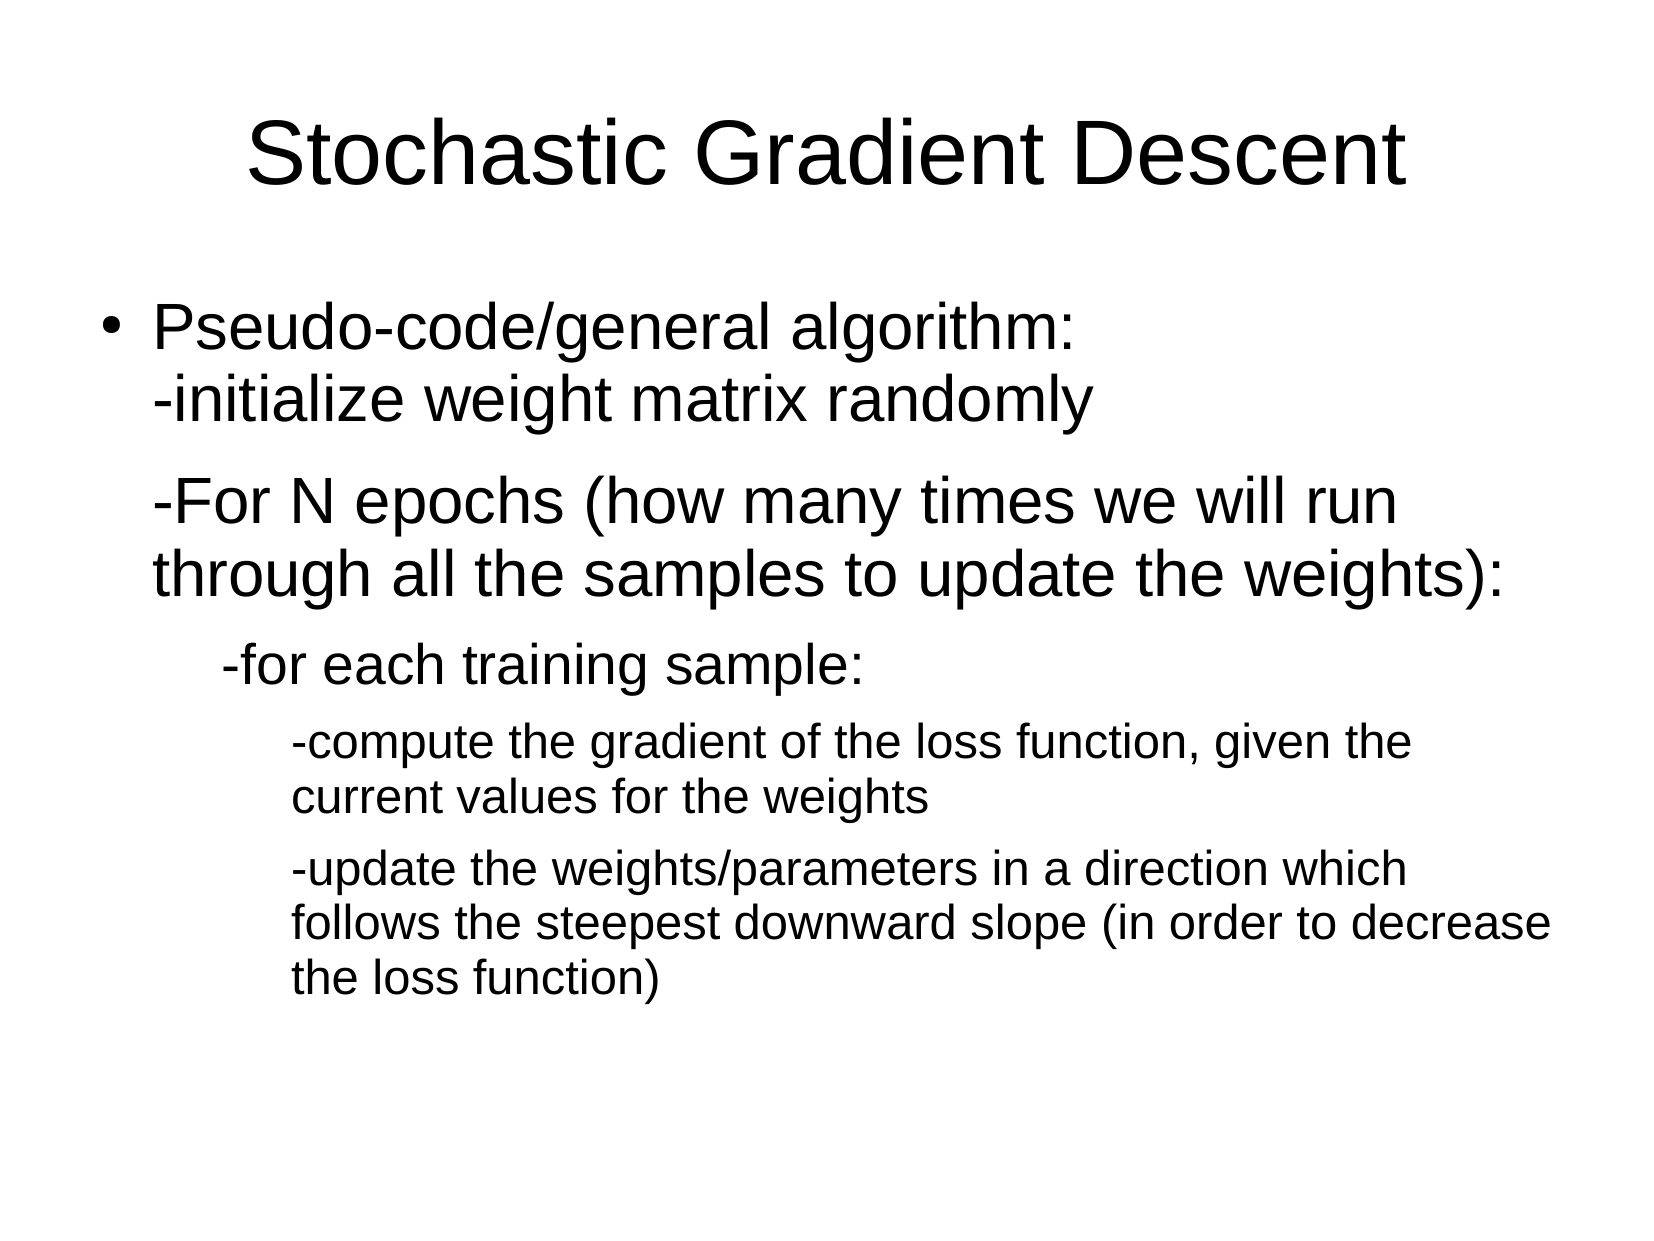

# Stochastic Gradient Descent
Pseudo-code/general algorithm:
-initialize weight matrix randomly
-For N epochs (how many times we will run through all the samples to update the weights):
-for each training sample:
-compute the gradient of the loss function, given the current values for the weights
-update the weights/parameters in a direction which follows the steepest downward slope (in order to decrease the loss function)